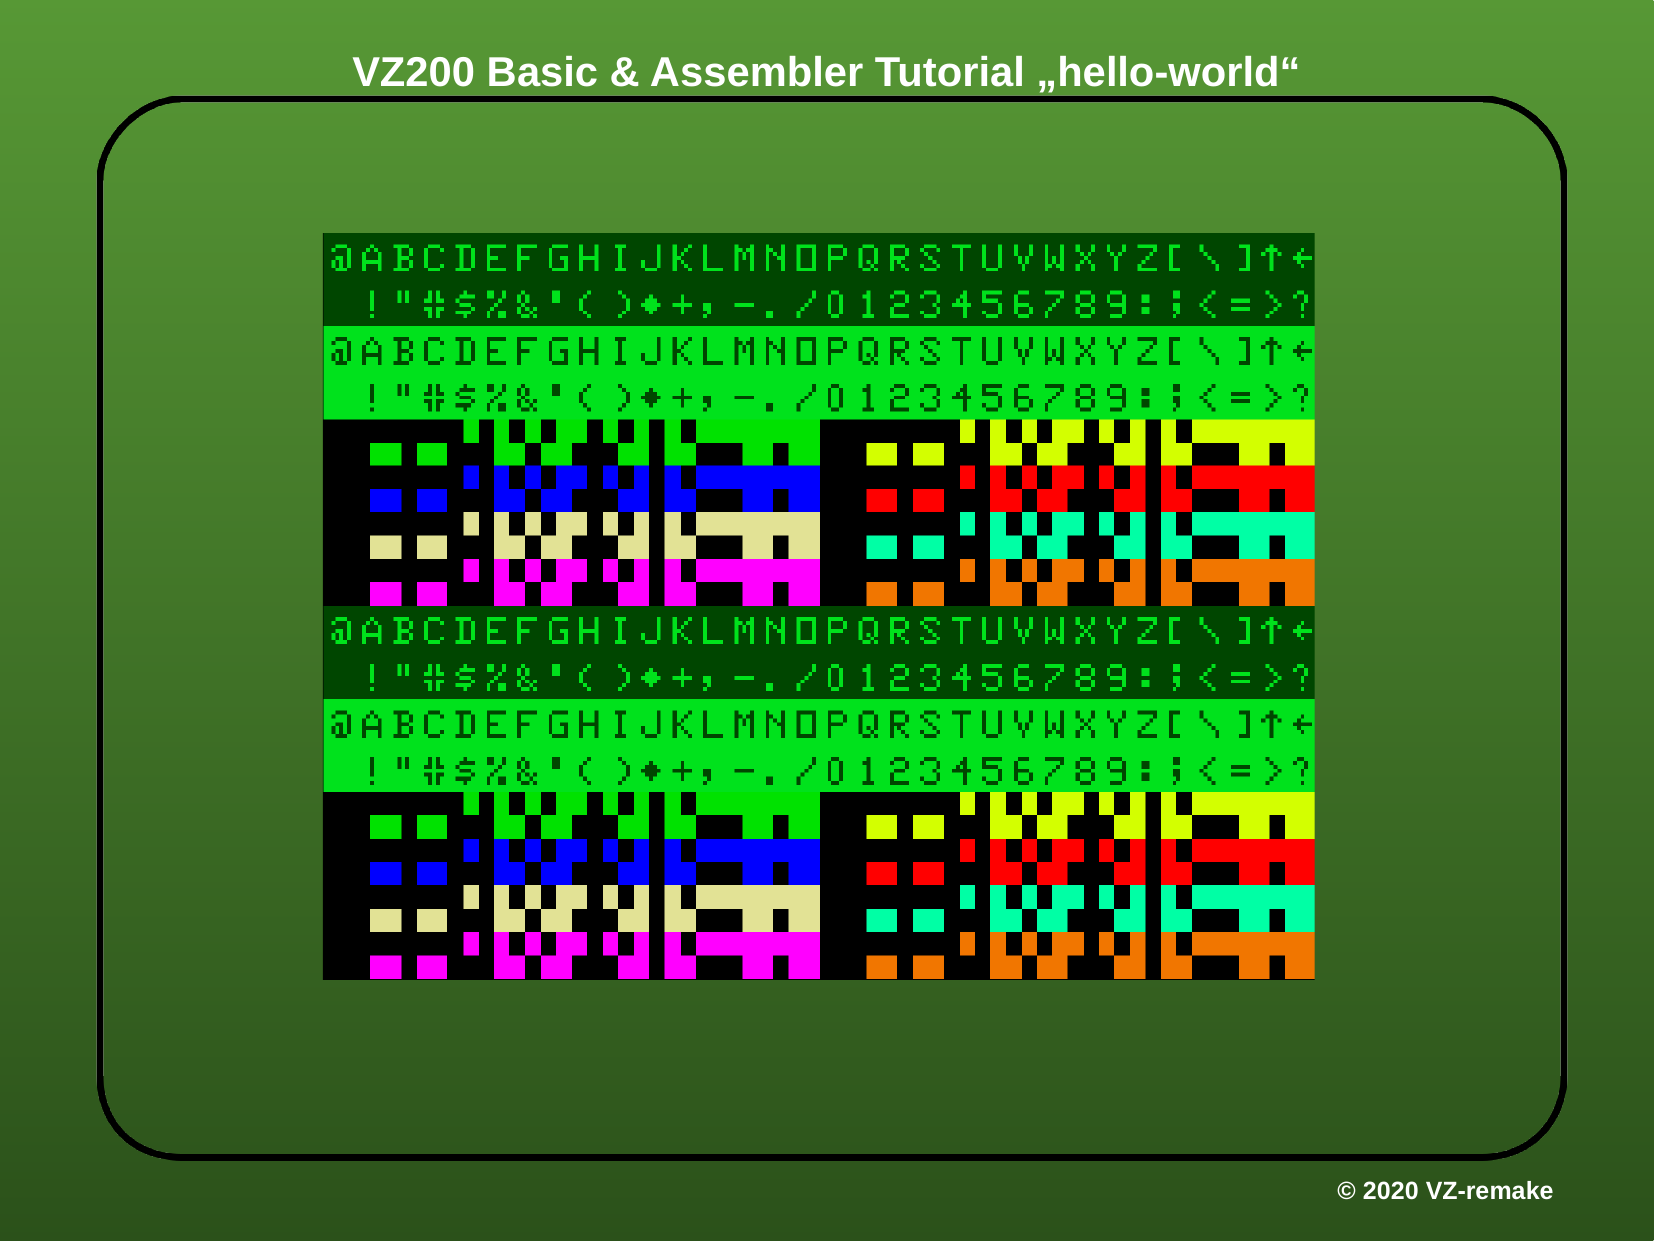

# VZ200 Basic & Assembler Tutorial „hello-world“